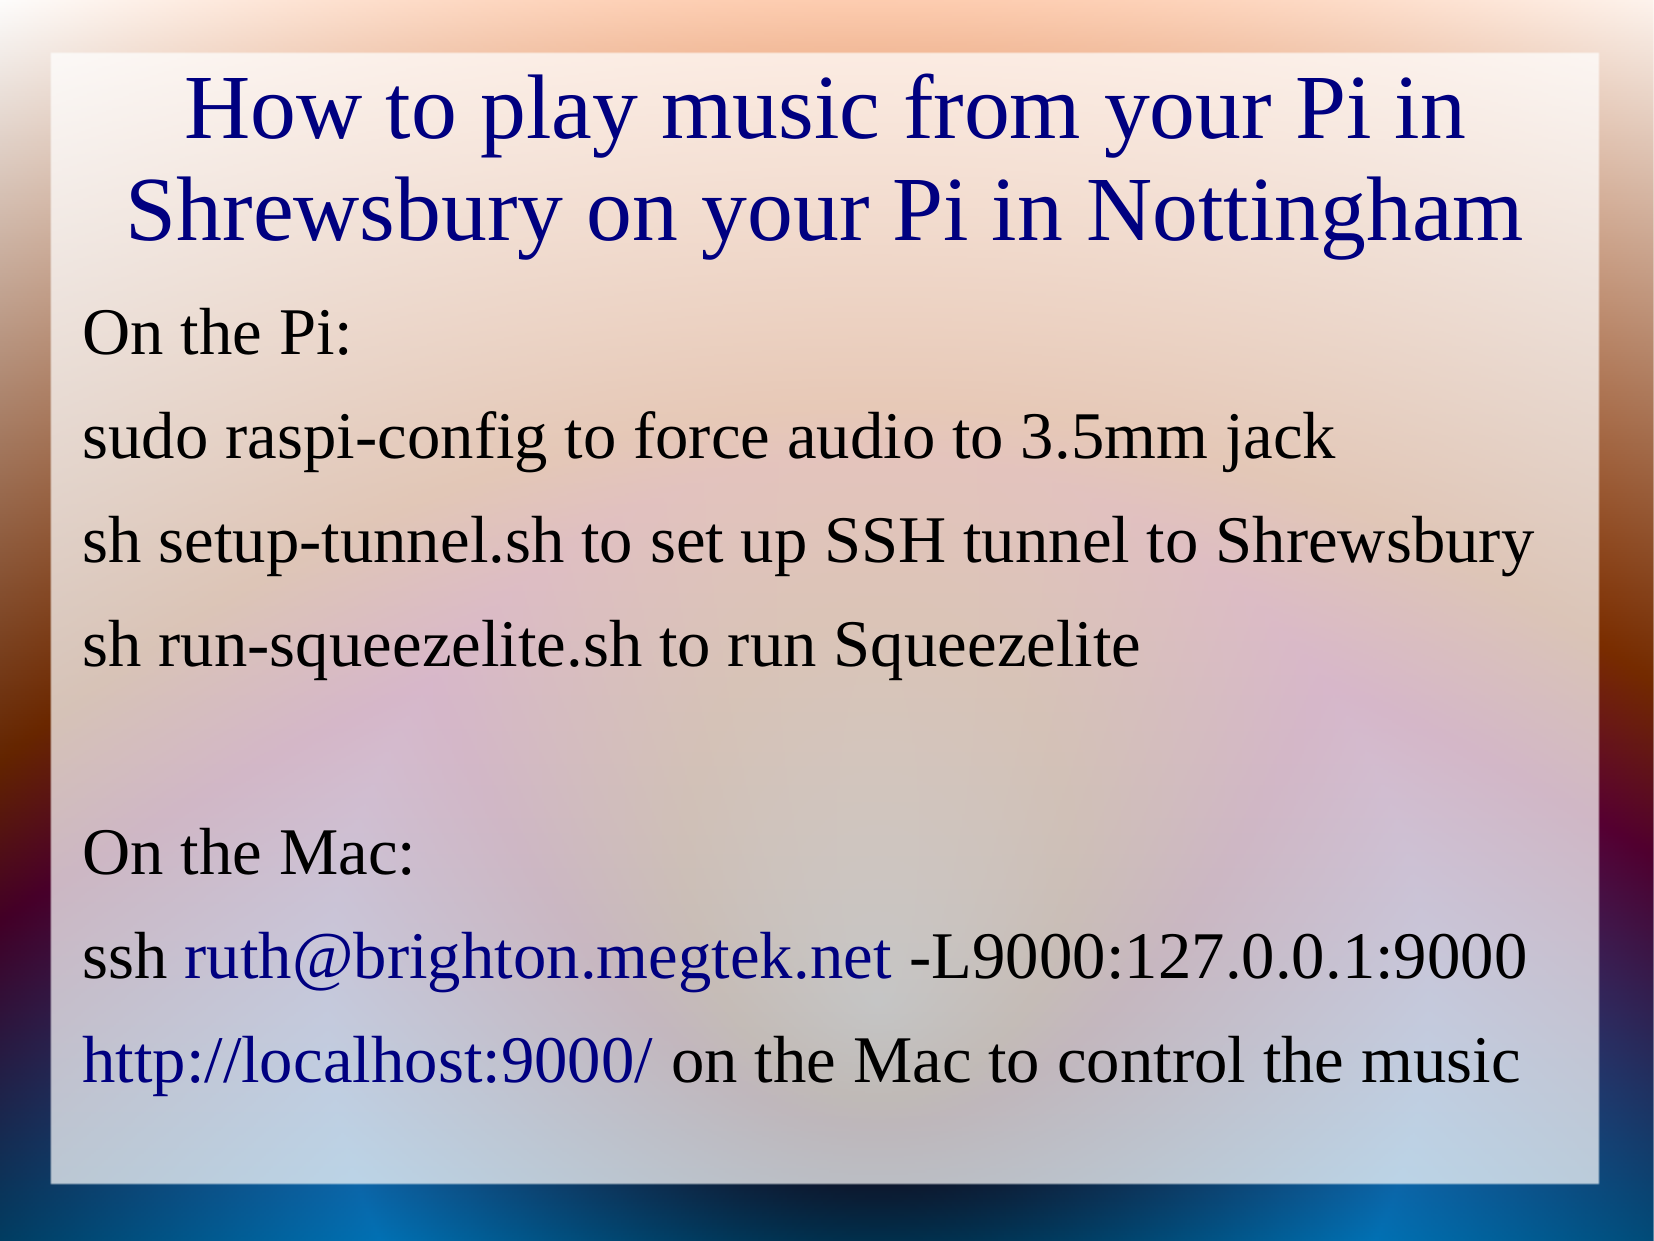

# How to play music from your Pi in Shrewsbury on your Pi in Nottingham
On the Pi:
sudo raspi-config to force audio to 3.5mm jack
sh setup-tunnel.sh to set up SSH tunnel to Shrewsbury
sh run-squeezelite.sh to run Squeezelite
On the Mac:
ssh ruth@brighton.megtek.net -L9000:127.0.0.1:9000
http://localhost:9000/ on the Mac to control the music